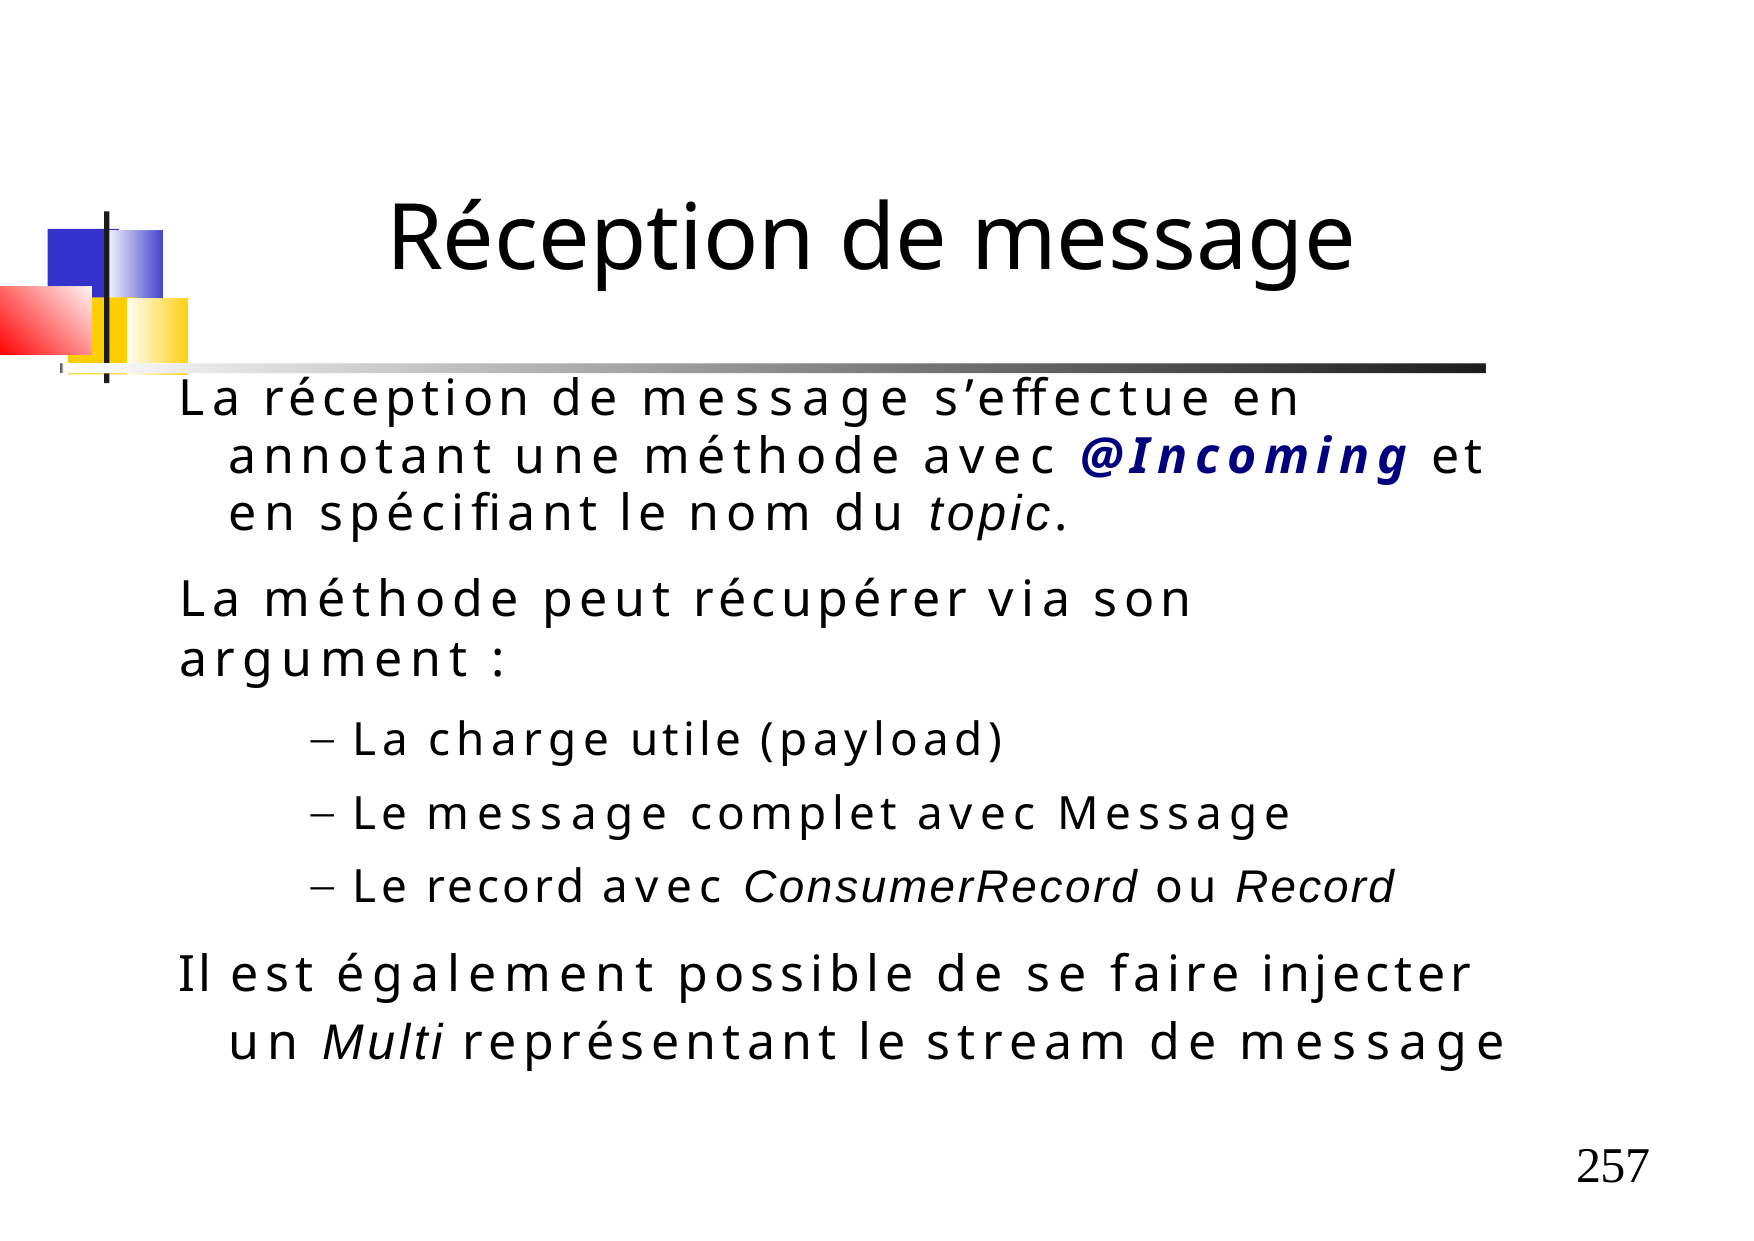

# Réception de message
La réception de message s’effectue en annotant une méthode avec @Incoming et en spécifiant le nom du topic.
La méthode peut récupérer via son argument :
La charge utile (payload)
Le message complet avec Message
Le record avec ConsumerRecord ou Record
Il est également possible de se faire injecter un Multi représentant le stream de message
257